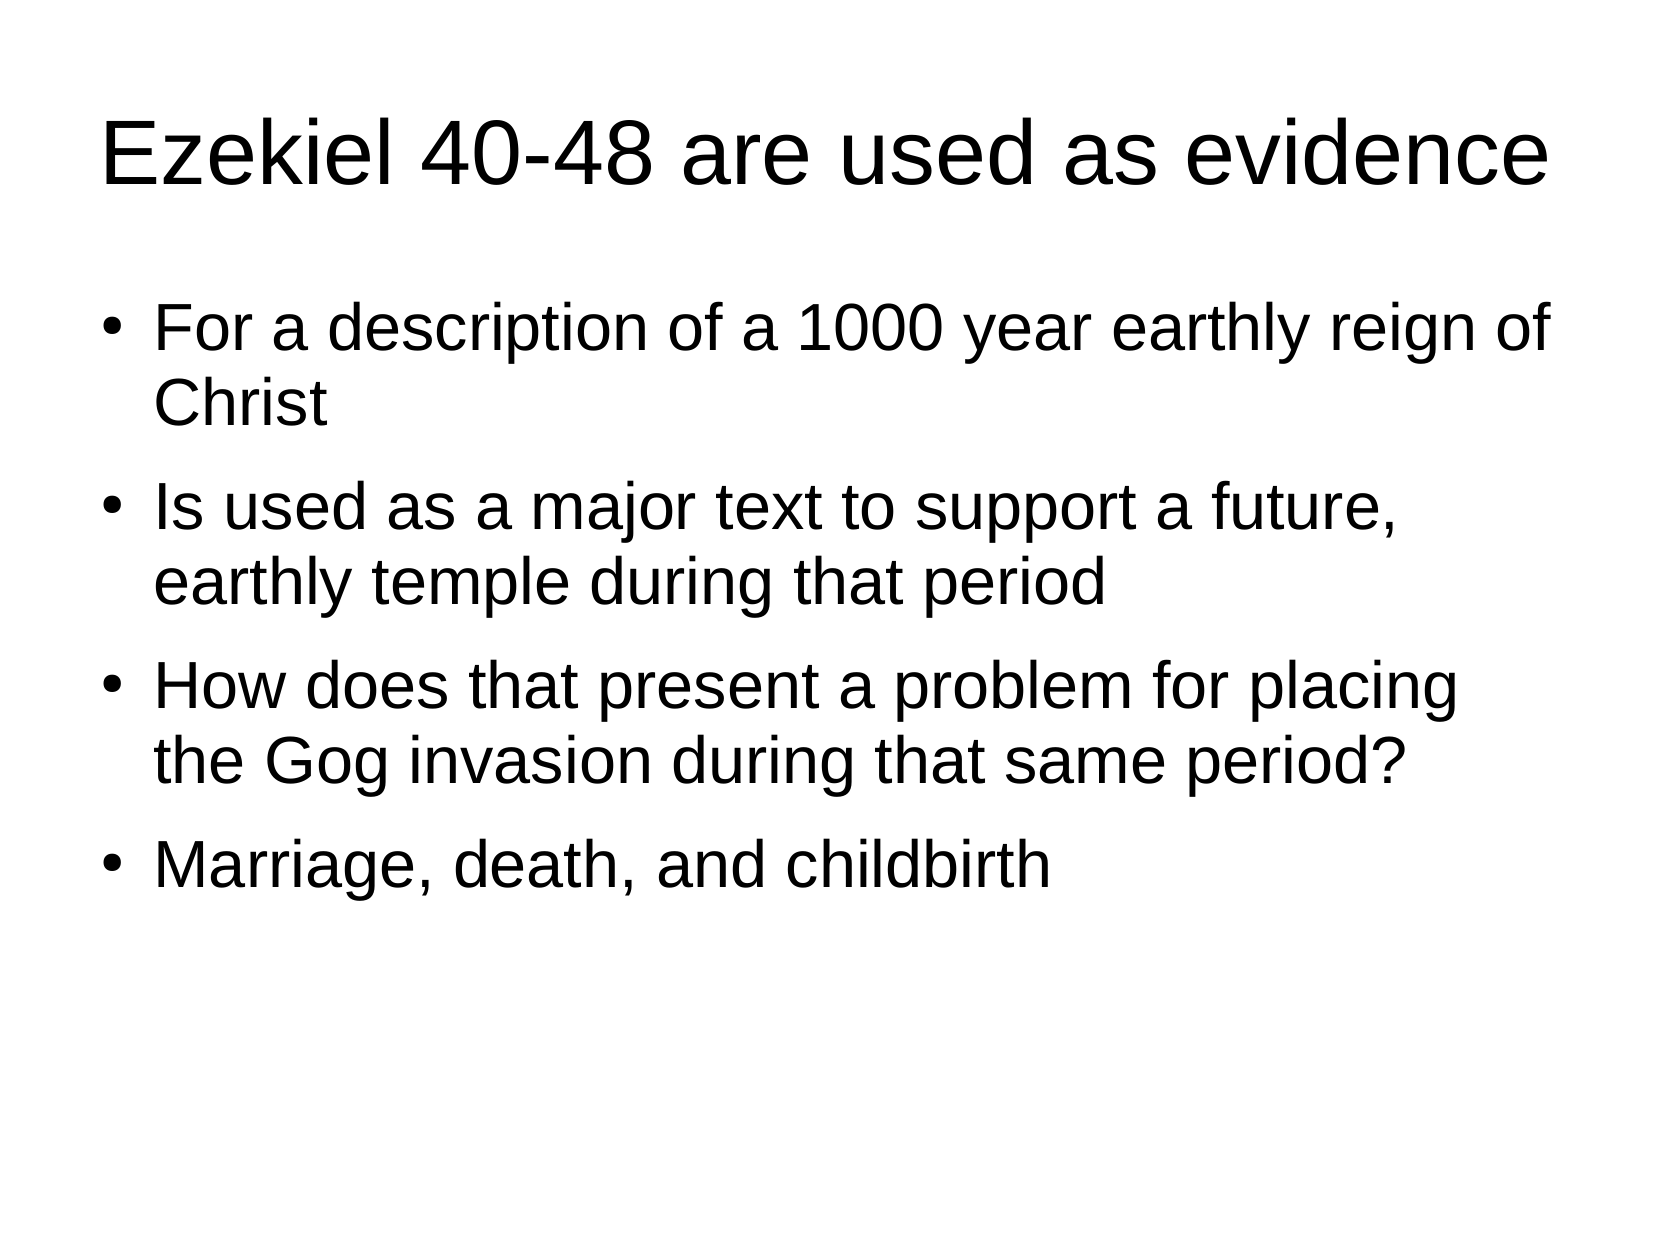

# Ezekiel 40-48 are used as evidence
For a description of a 1000 year earthly reign of Christ
Is used as a major text to support a future, earthly temple during that period
How does that present a problem for placing the Gog invasion during that same period?
Marriage, death, and childbirth